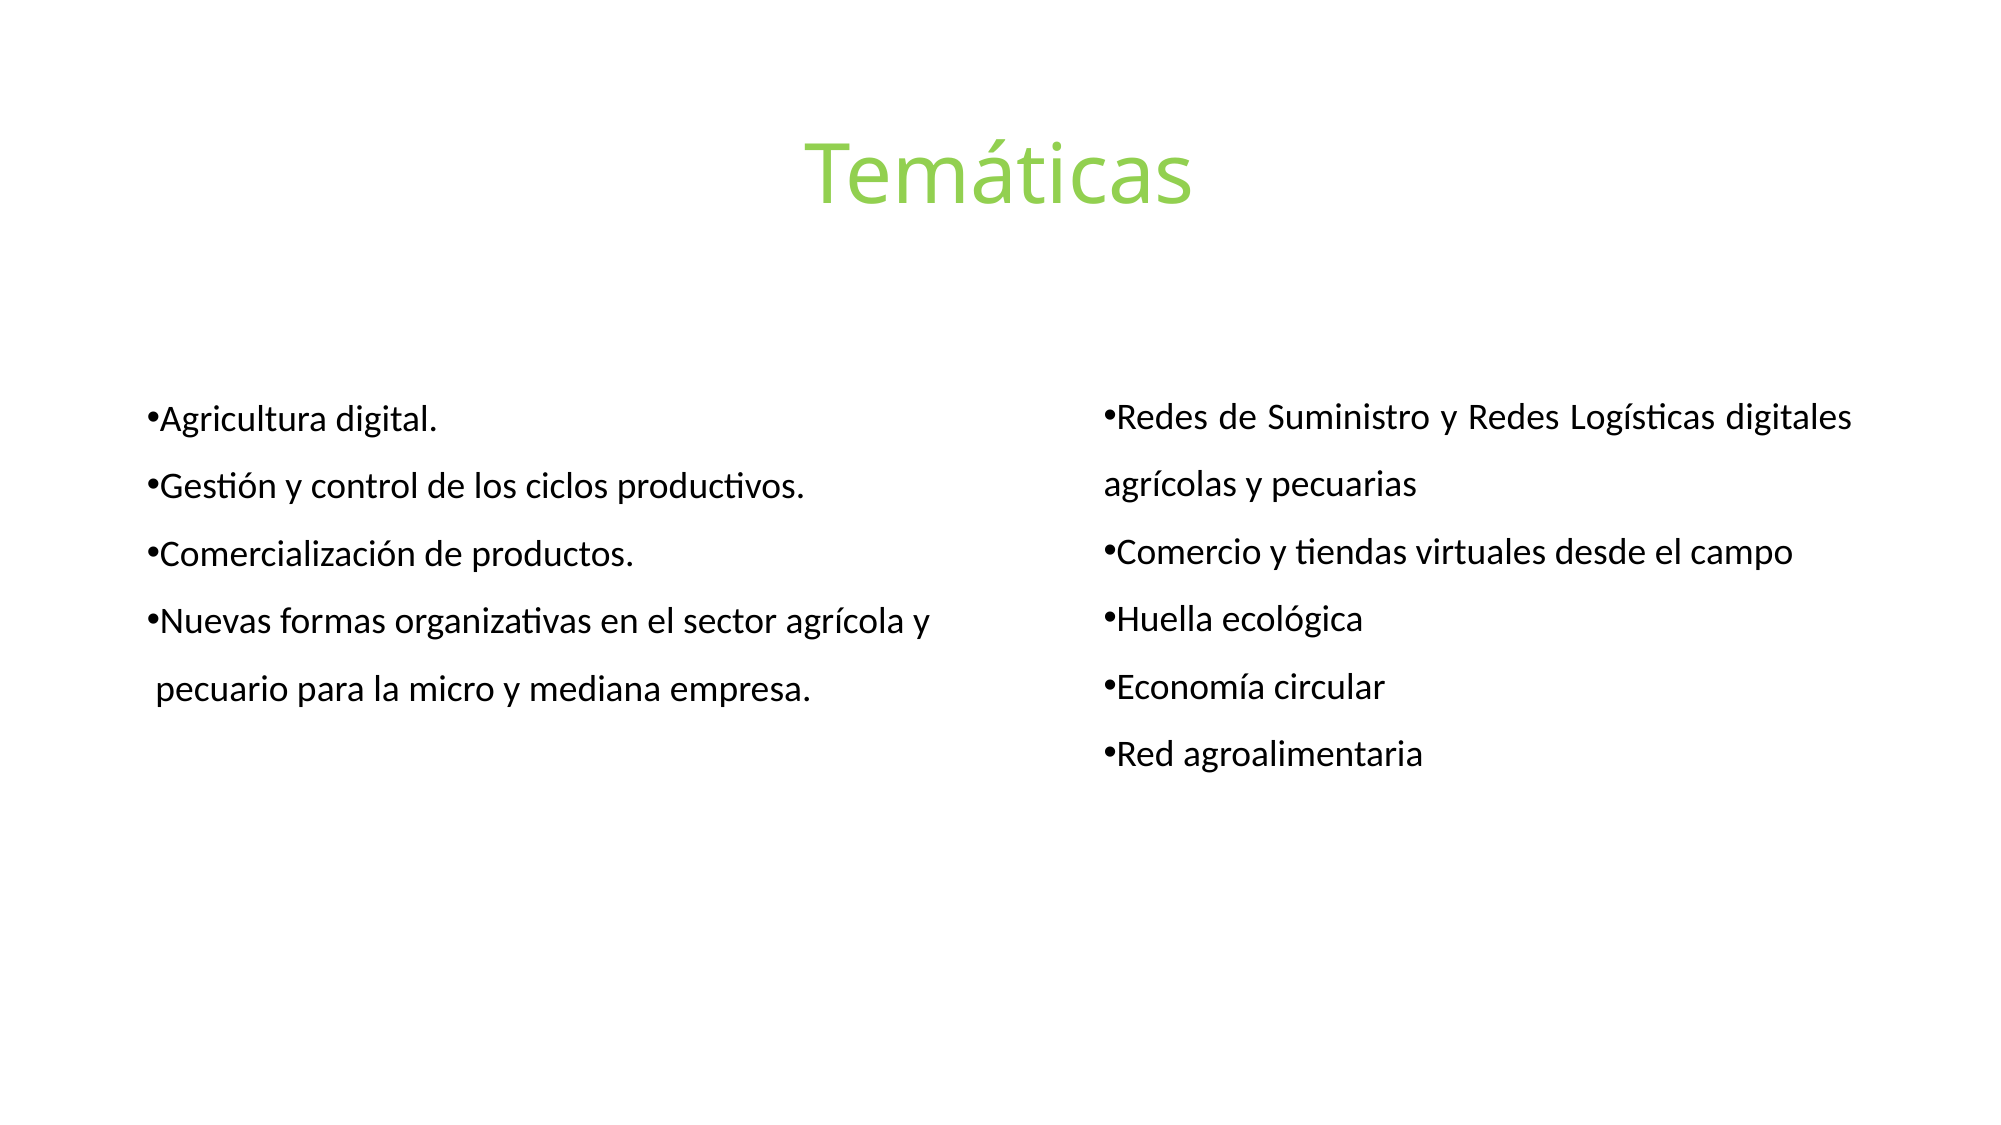

Temáticas
Redes de Suministro y Redes Logísticas digitales agrícolas y pecuarias
Comercio y tiendas virtuales desde el campo
Huella ecológica
Economía circular
Red agroalimentaria
Agricultura digital.
Gestión y control de los ciclos productivos.
Comercialización de productos.
Nuevas formas organizativas en el sector agrícola y
 pecuario para la micro y mediana empresa.